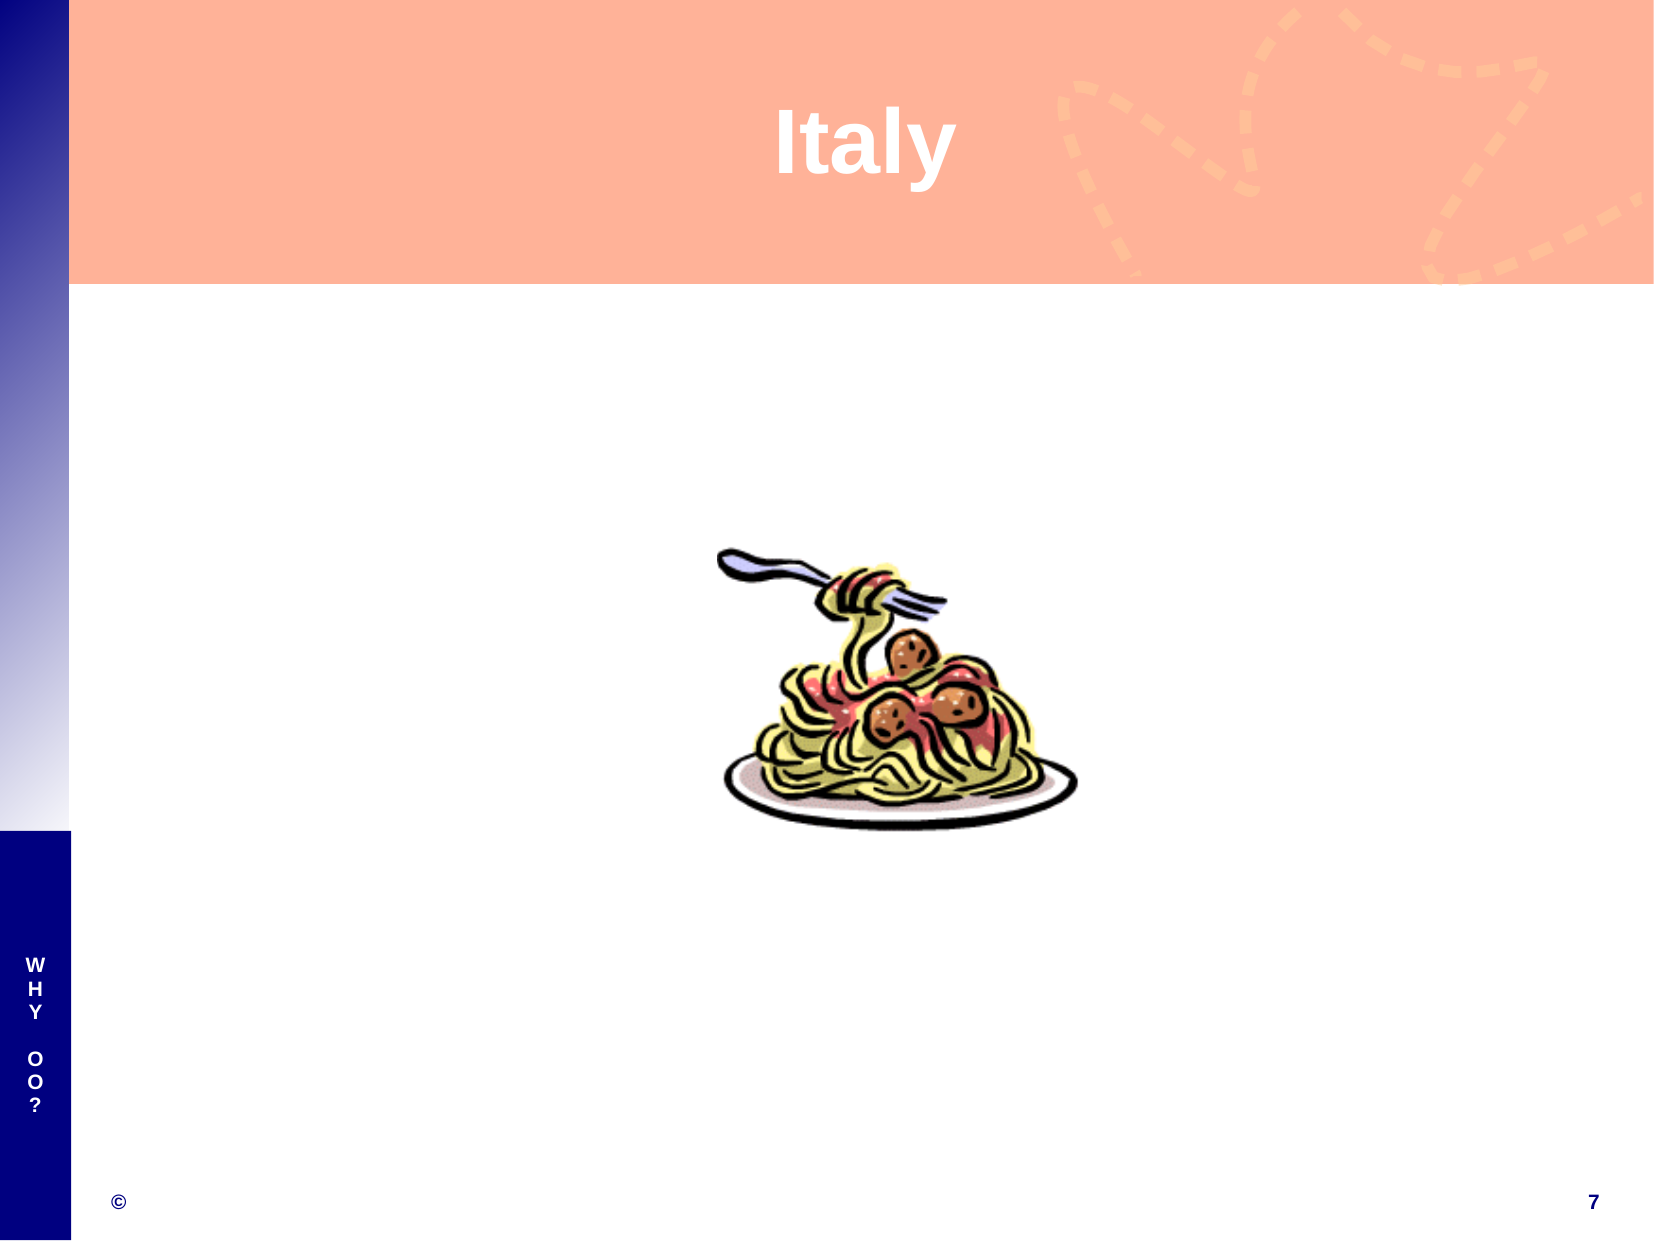

# Italy
W
H
Y
O
O
?